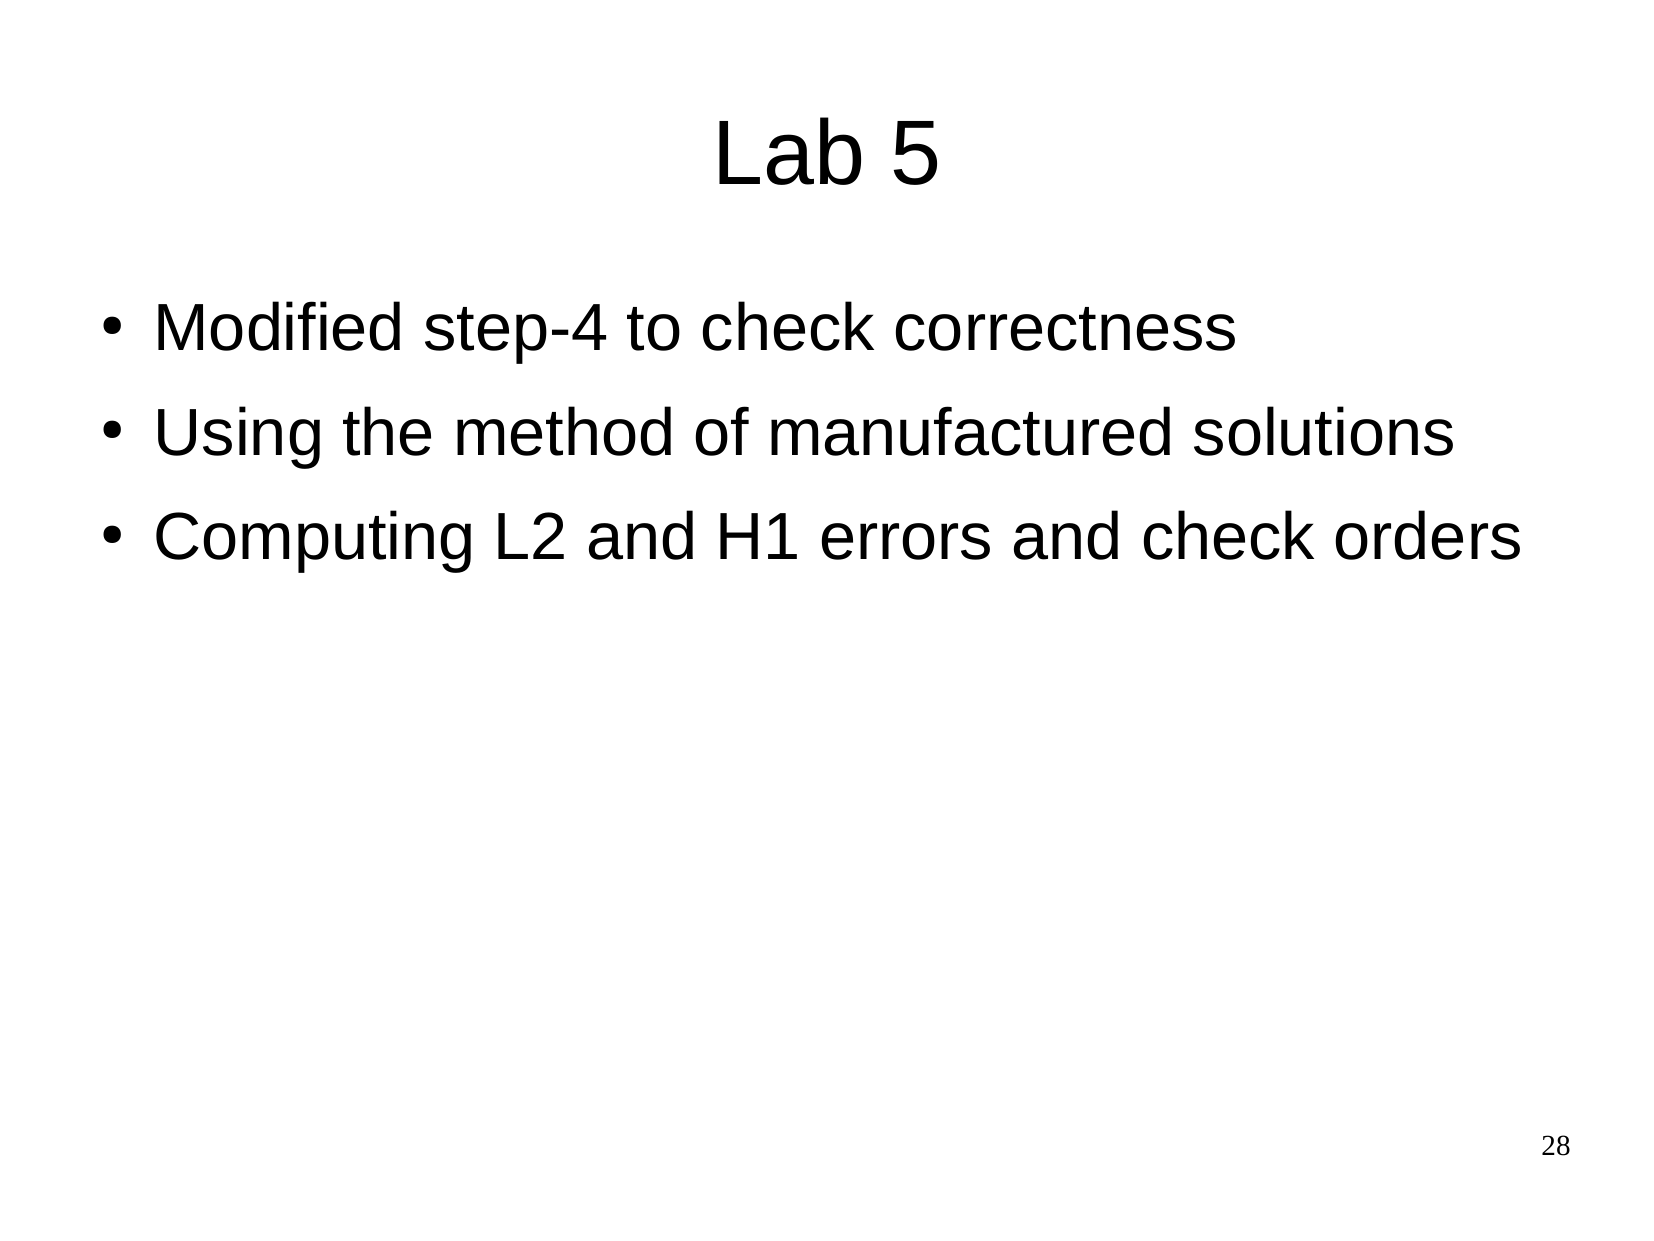

# Lab 5
Modified step-4 to check correctness
Using the method of manufactured solutions
Computing L2 and H1 errors and check orders
28